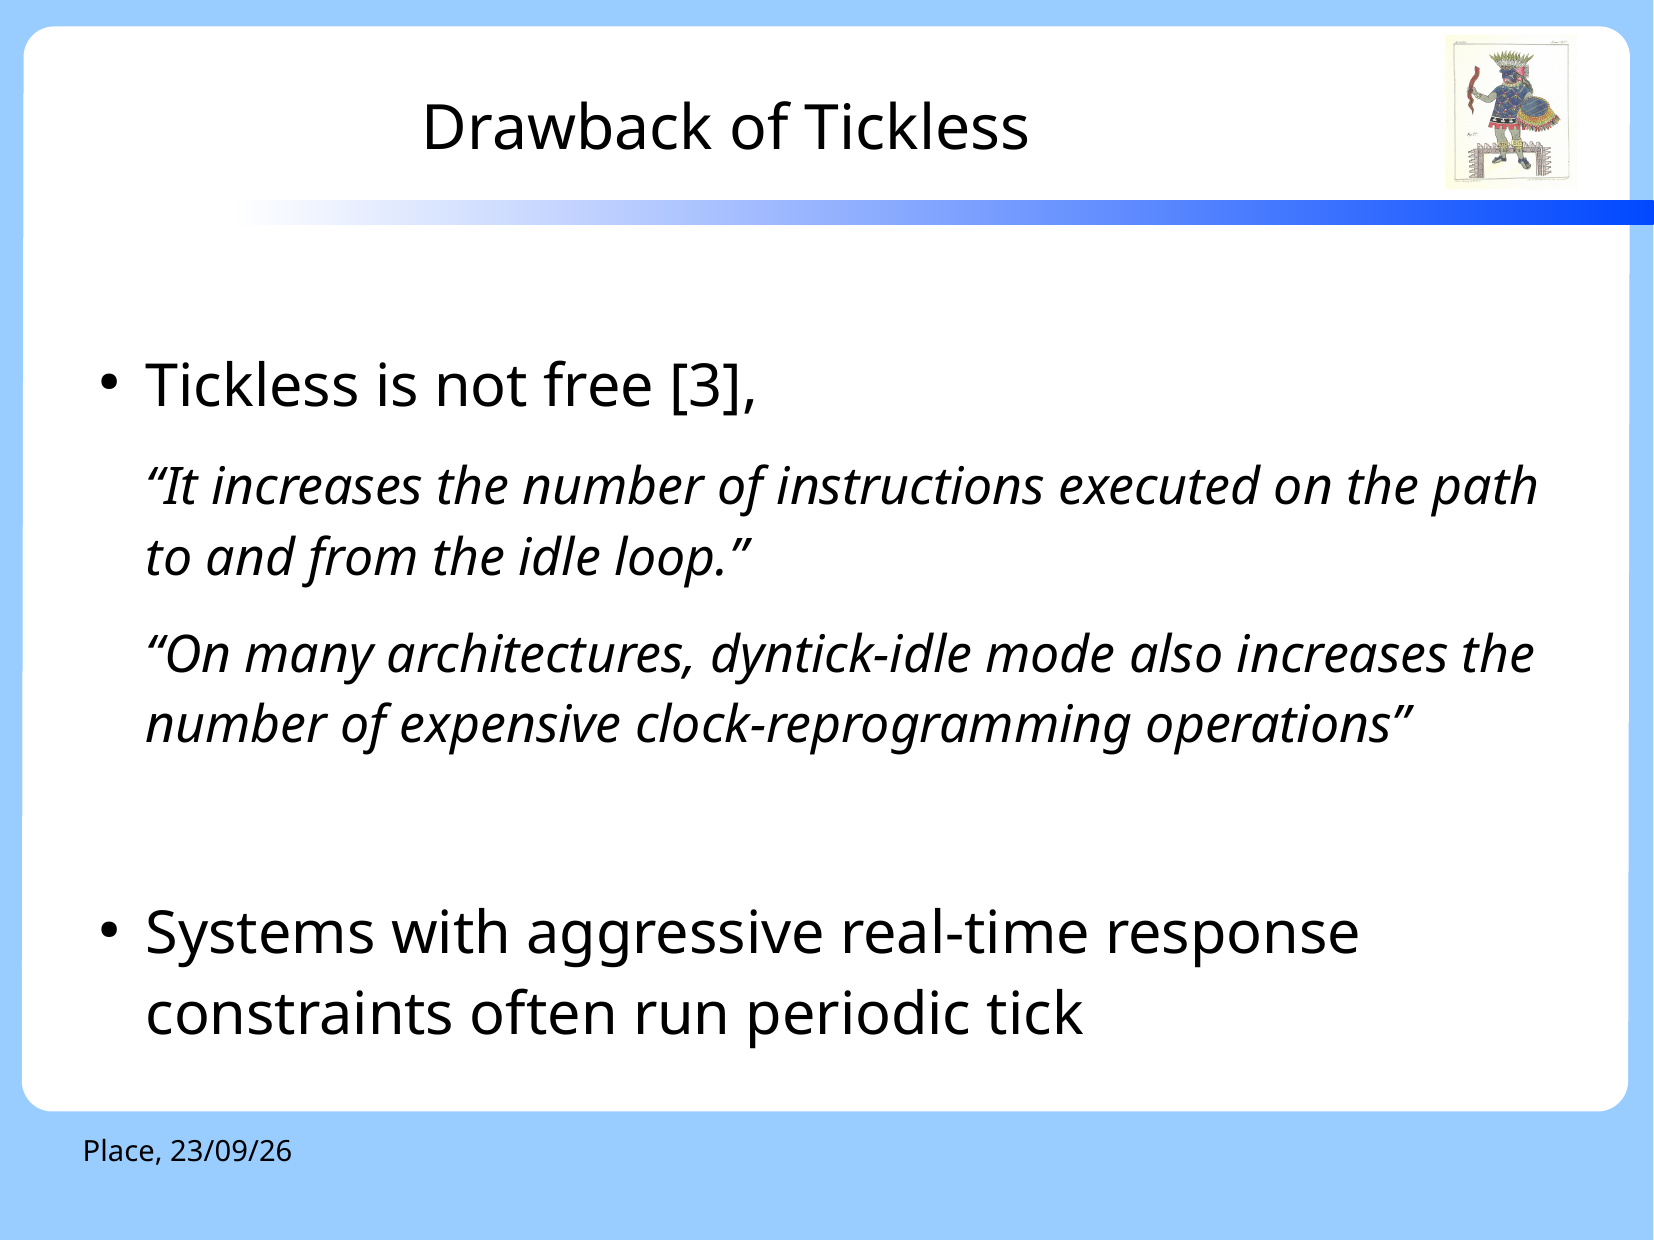

# Drawback of Tickless
Tickless is not free [3],
“It increases the number of instructions executed on the path to and from the idle loop.”
“On many architectures, dyntick-idle mode also increases the number of expensive clock-reprogramming operations”
Systems with aggressive real-time response constraints often run periodic tick